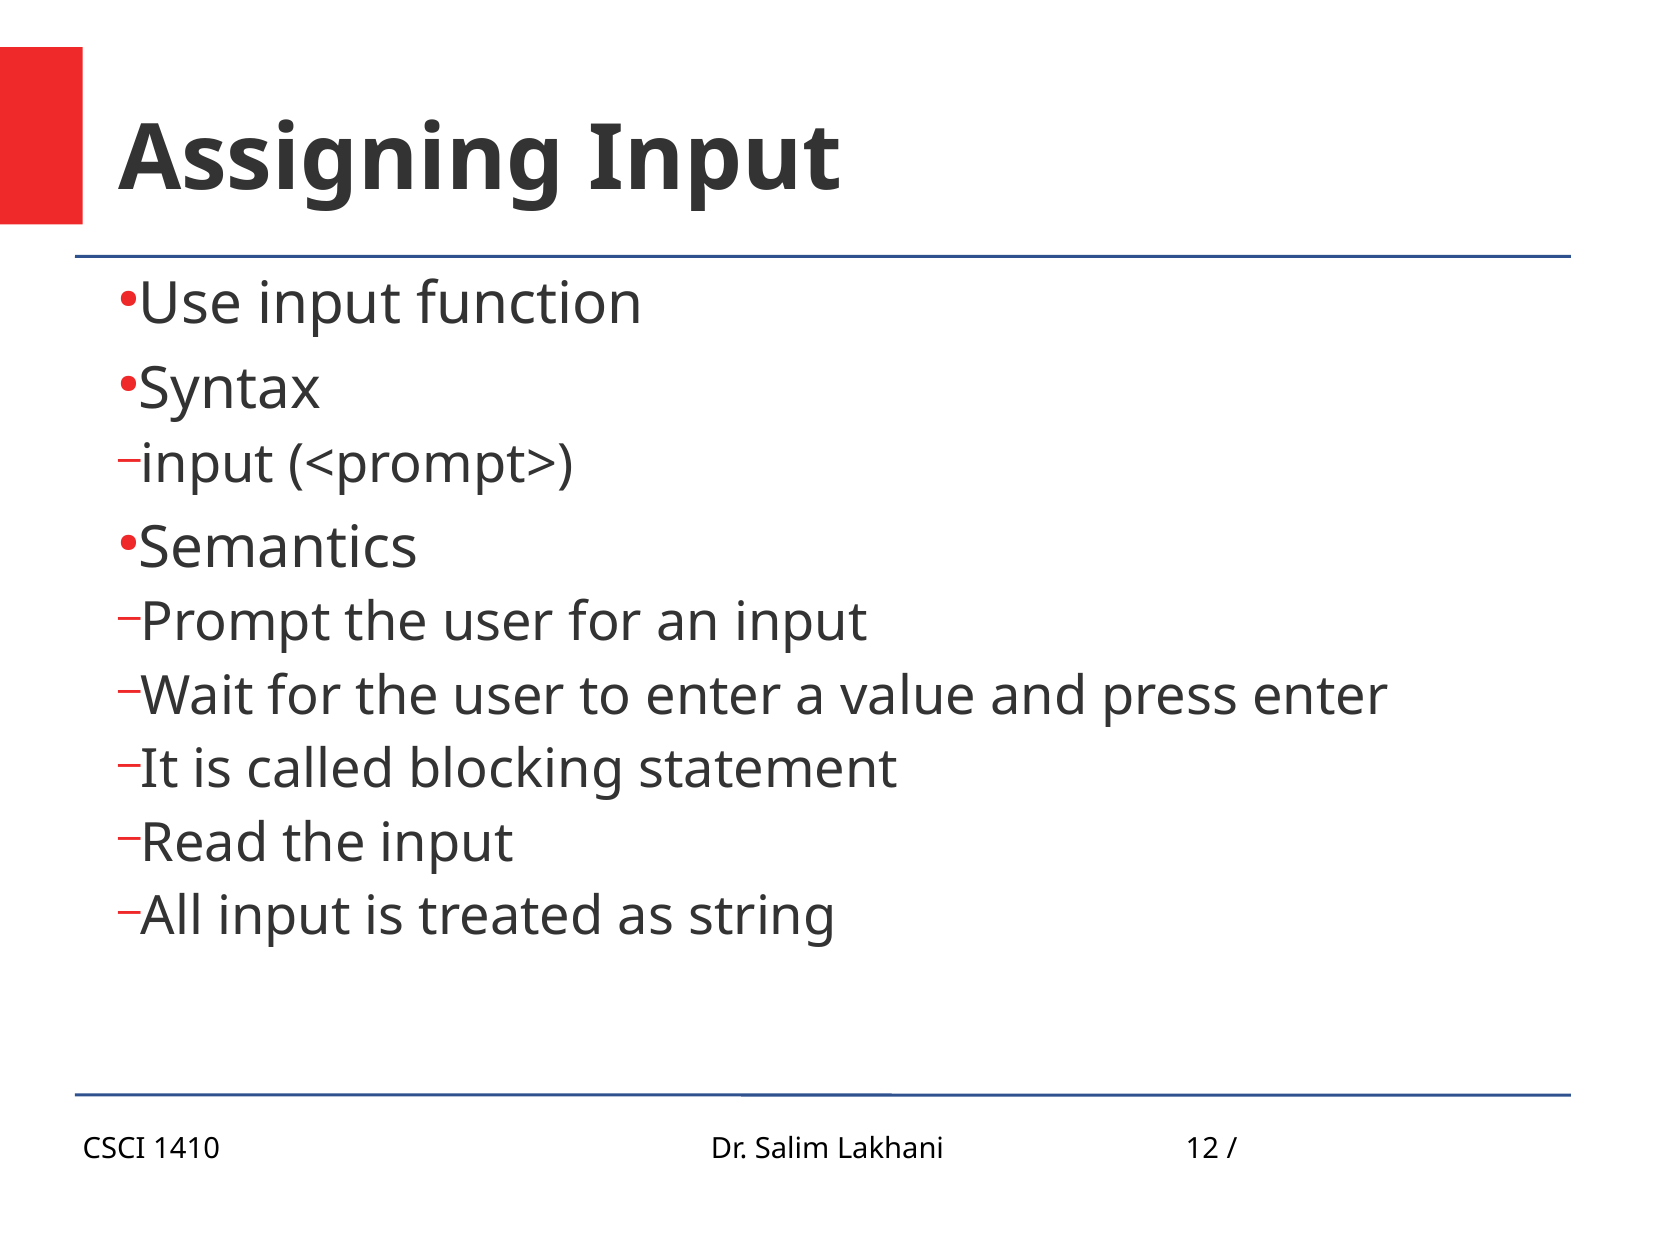

# Assigning Input
Use input function
Syntax
input (<prompt>)
Semantics
Prompt the user for an input
Wait for the user to enter a value and press enter
It is called blocking statement
Read the input
All input is treated as string
CSCI 1410
Dr. Salim Lakhani